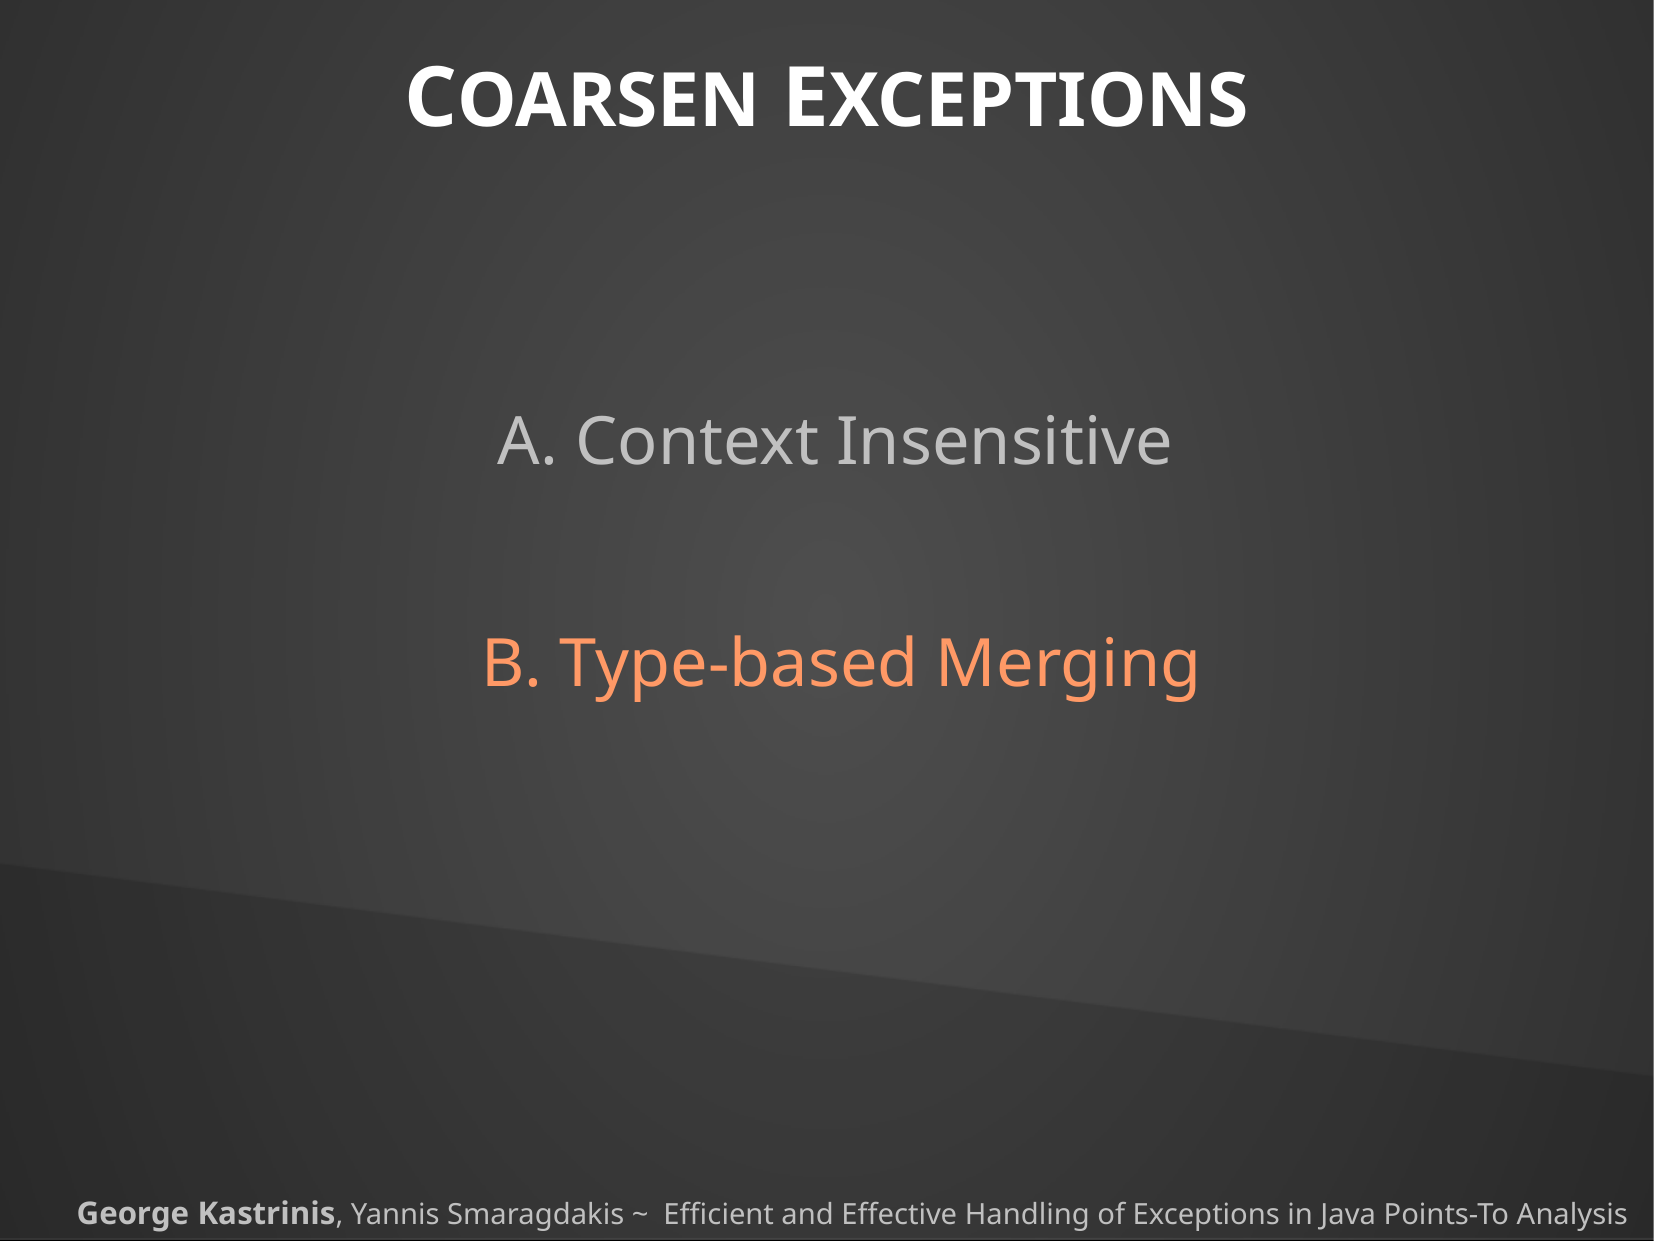

COARSEN EXCEPTIONS
A. Context Insensitive
B. Type-based Merging